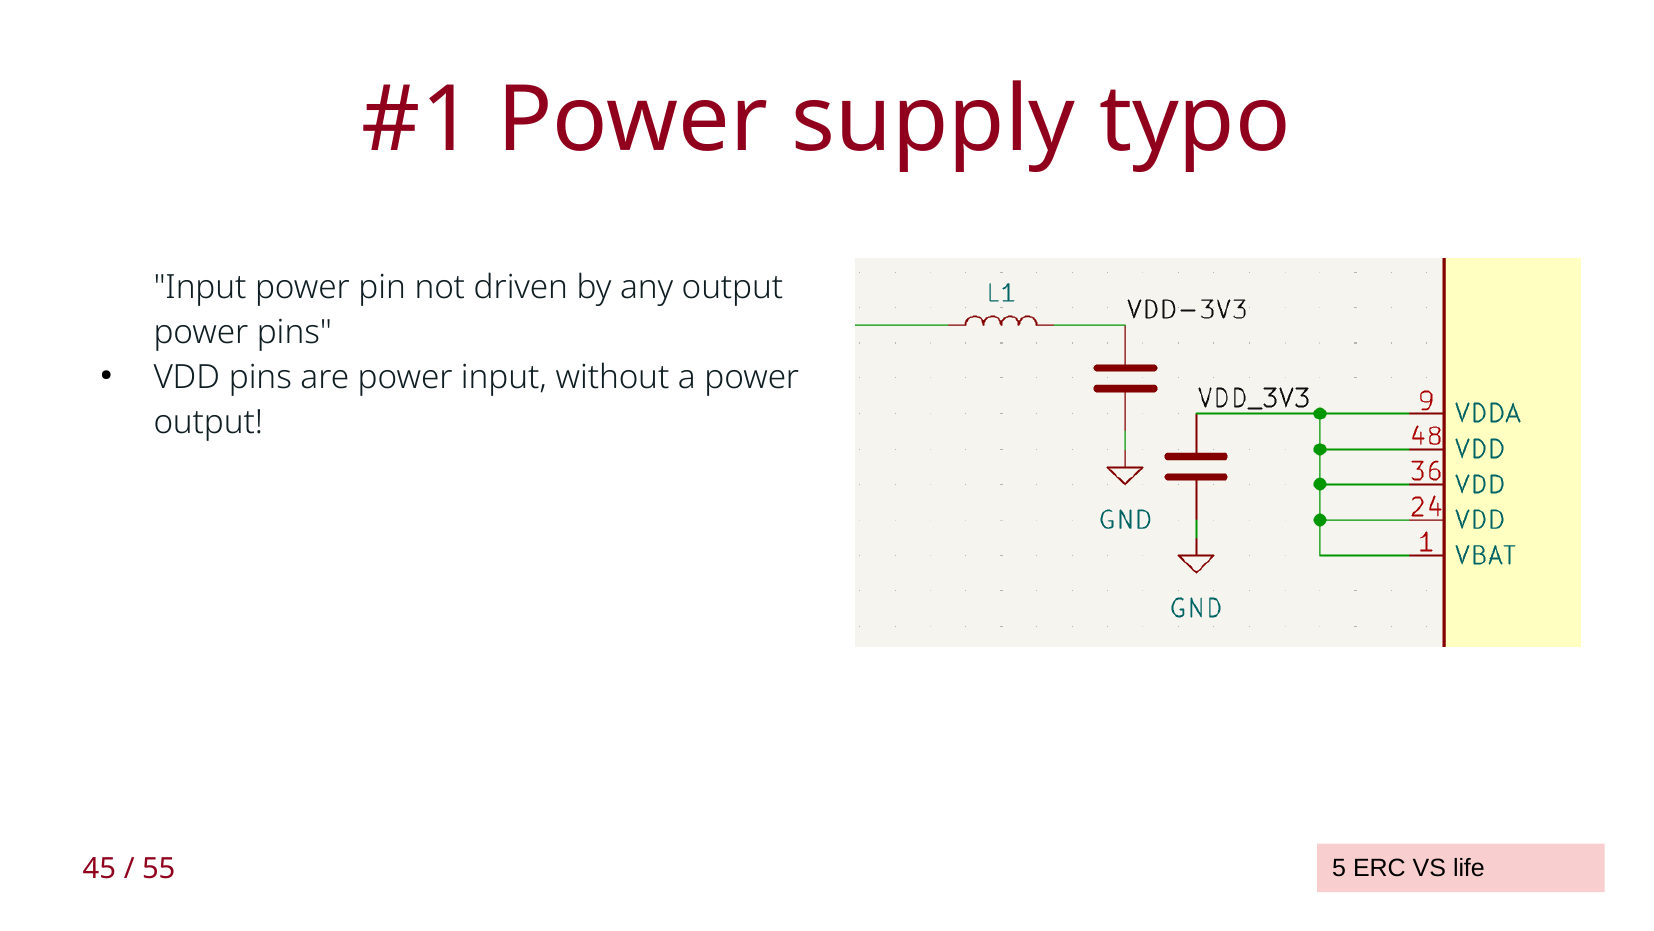

# #1 Power supply typo
"Input power pin not driven by any output power pins"
VDD pins are power input, without a power output!
5 ERC VS life
45